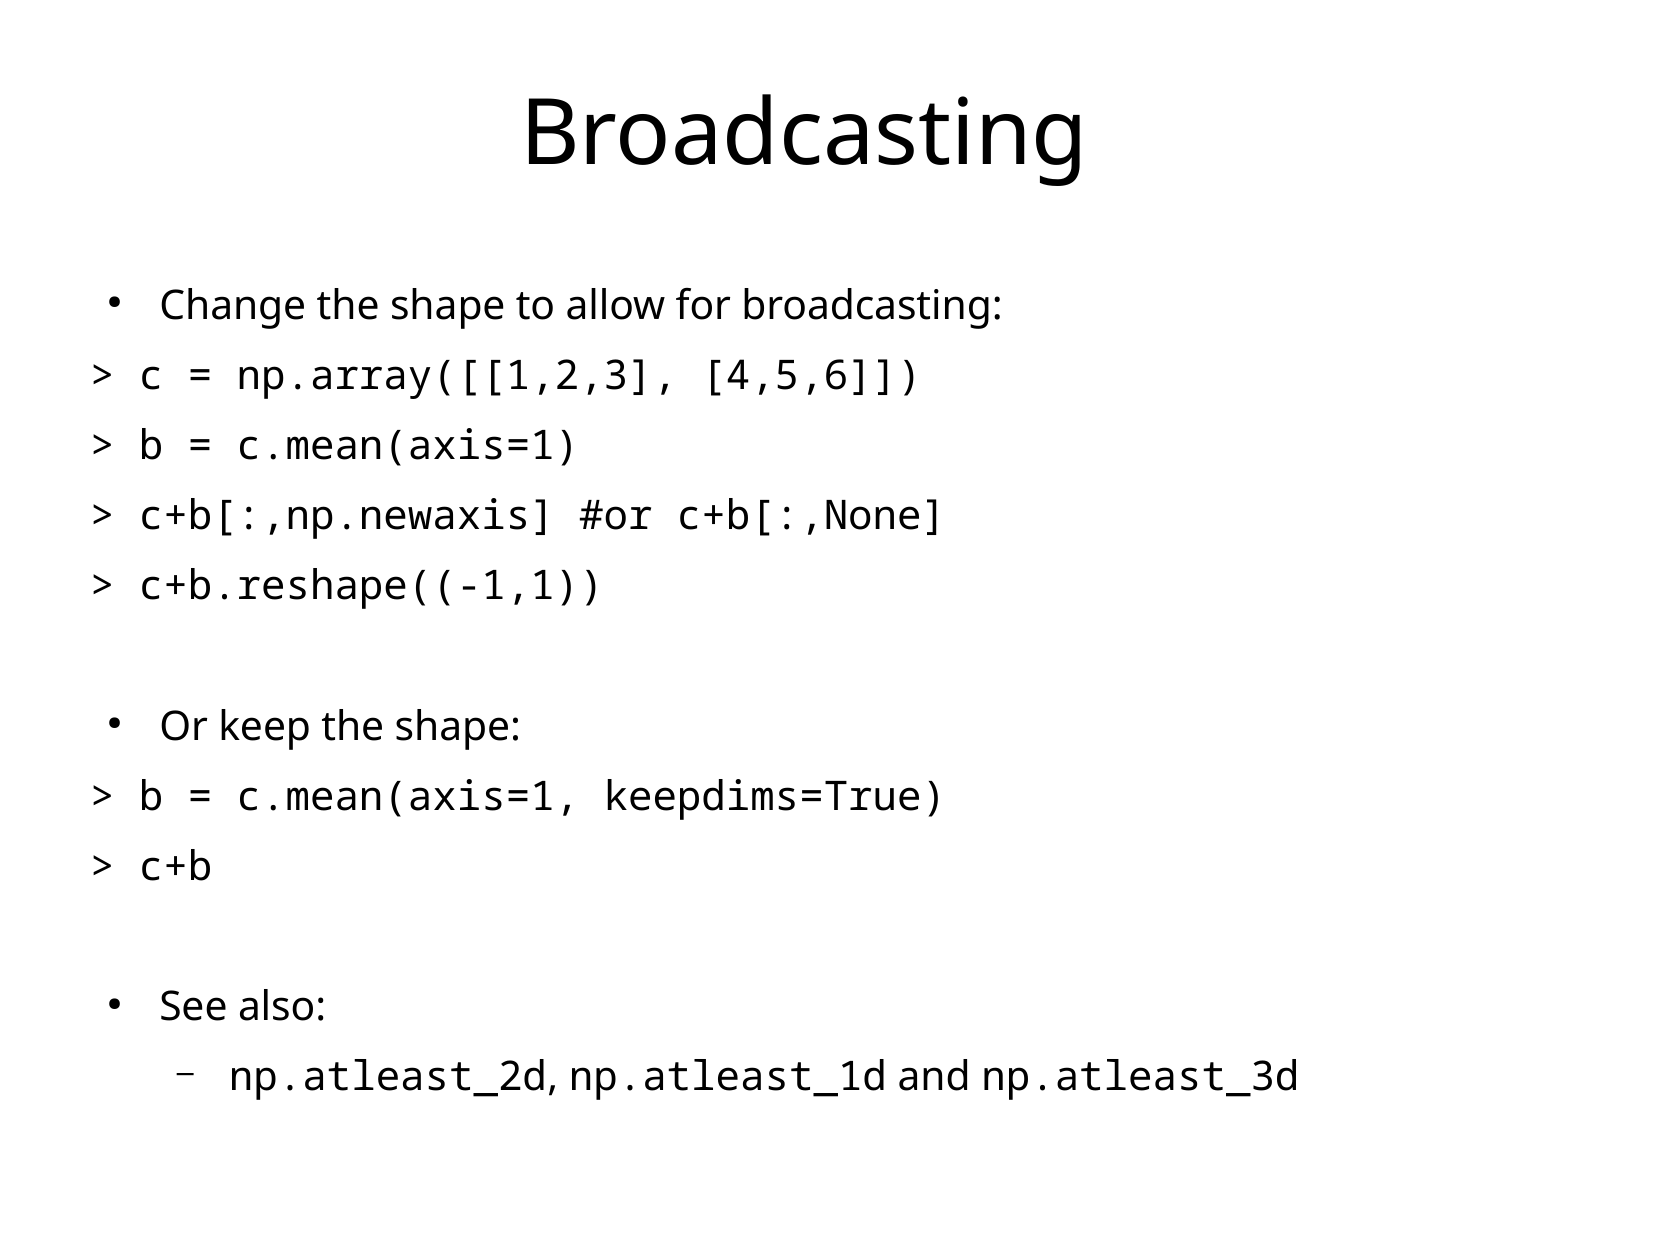

# Broadcasting
Change the shape to allow for broadcasting:
> c = np.array([[1,2,3], [4,5,6]])
> b = c.mean(axis=1)
> c+b[:,np.newaxis] #or c+b[:,None]
> c+b.reshape((-1,1))
Or keep the shape:
> b = c.mean(axis=1, keepdims=True)
> c+b
See also:
np.atleast_2d, np.atleast_1d and np.atleast_3d